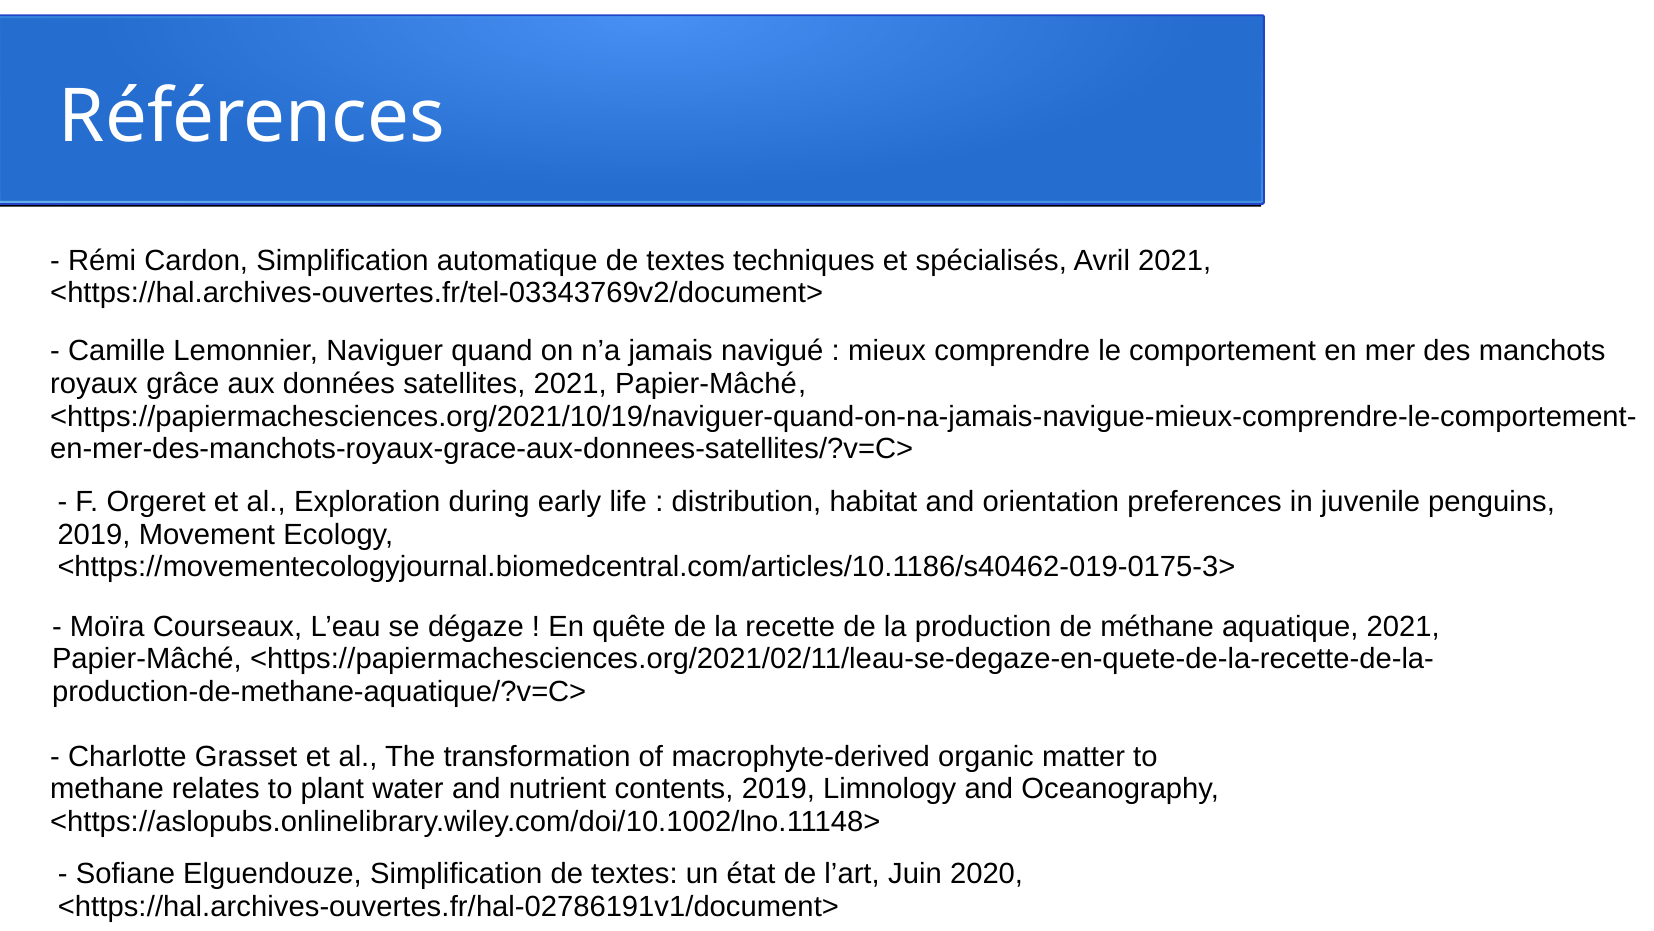

# Références
- Rémi Cardon, Simplification automatique de textes techniques et spécialisés, Avril 2021, <https://hal.archives-ouvertes.fr/tel-03343769v2/document>
- Camille Lemonnier, Naviguer quand on n’a jamais navigué : mieux comprendre le comportement en mer des manchots royaux grâce aux données satellites, 2021, Papier-Mâché,
<https://papiermachesciences.org/2021/10/19/naviguer-quand-on-na-jamais-navigue-mieux-comprendre-le-comportement-en-mer-des-manchots-royaux-grace-aux-donnees-satellites/?v=C>
- F. Orgeret et al., Exploration during early life : distribution, habitat and orientation preferences in juvenile penguins, 2019, Movement Ecology,
<https://movementecologyjournal.biomedcentral.com/articles/10.1186/s40462-019-0175-3>
- Moïra Courseaux, L’eau se dégaze ! En quête de la recette de la production de méthane aquatique, 2021, Papier-Mâché, <https://papiermachesciences.org/2021/02/11/leau-se-degaze-en-quete-de-la-recette-de-la-production-de-methane-aquatique/?v=C>
- Charlotte Grasset et al., The transformation of macrophyte-derived organic matter to
methane relates to plant water and nutrient contents, 2019, Limnology and Oceanography, <https://aslopubs.onlinelibrary.wiley.com/doi/10.1002/lno.11148>
- Sofiane Elguendouze, Simplification de textes: un état de l’art, Juin 2020,
<https://hal.archives-ouvertes.fr/hal-02786191v1/document>